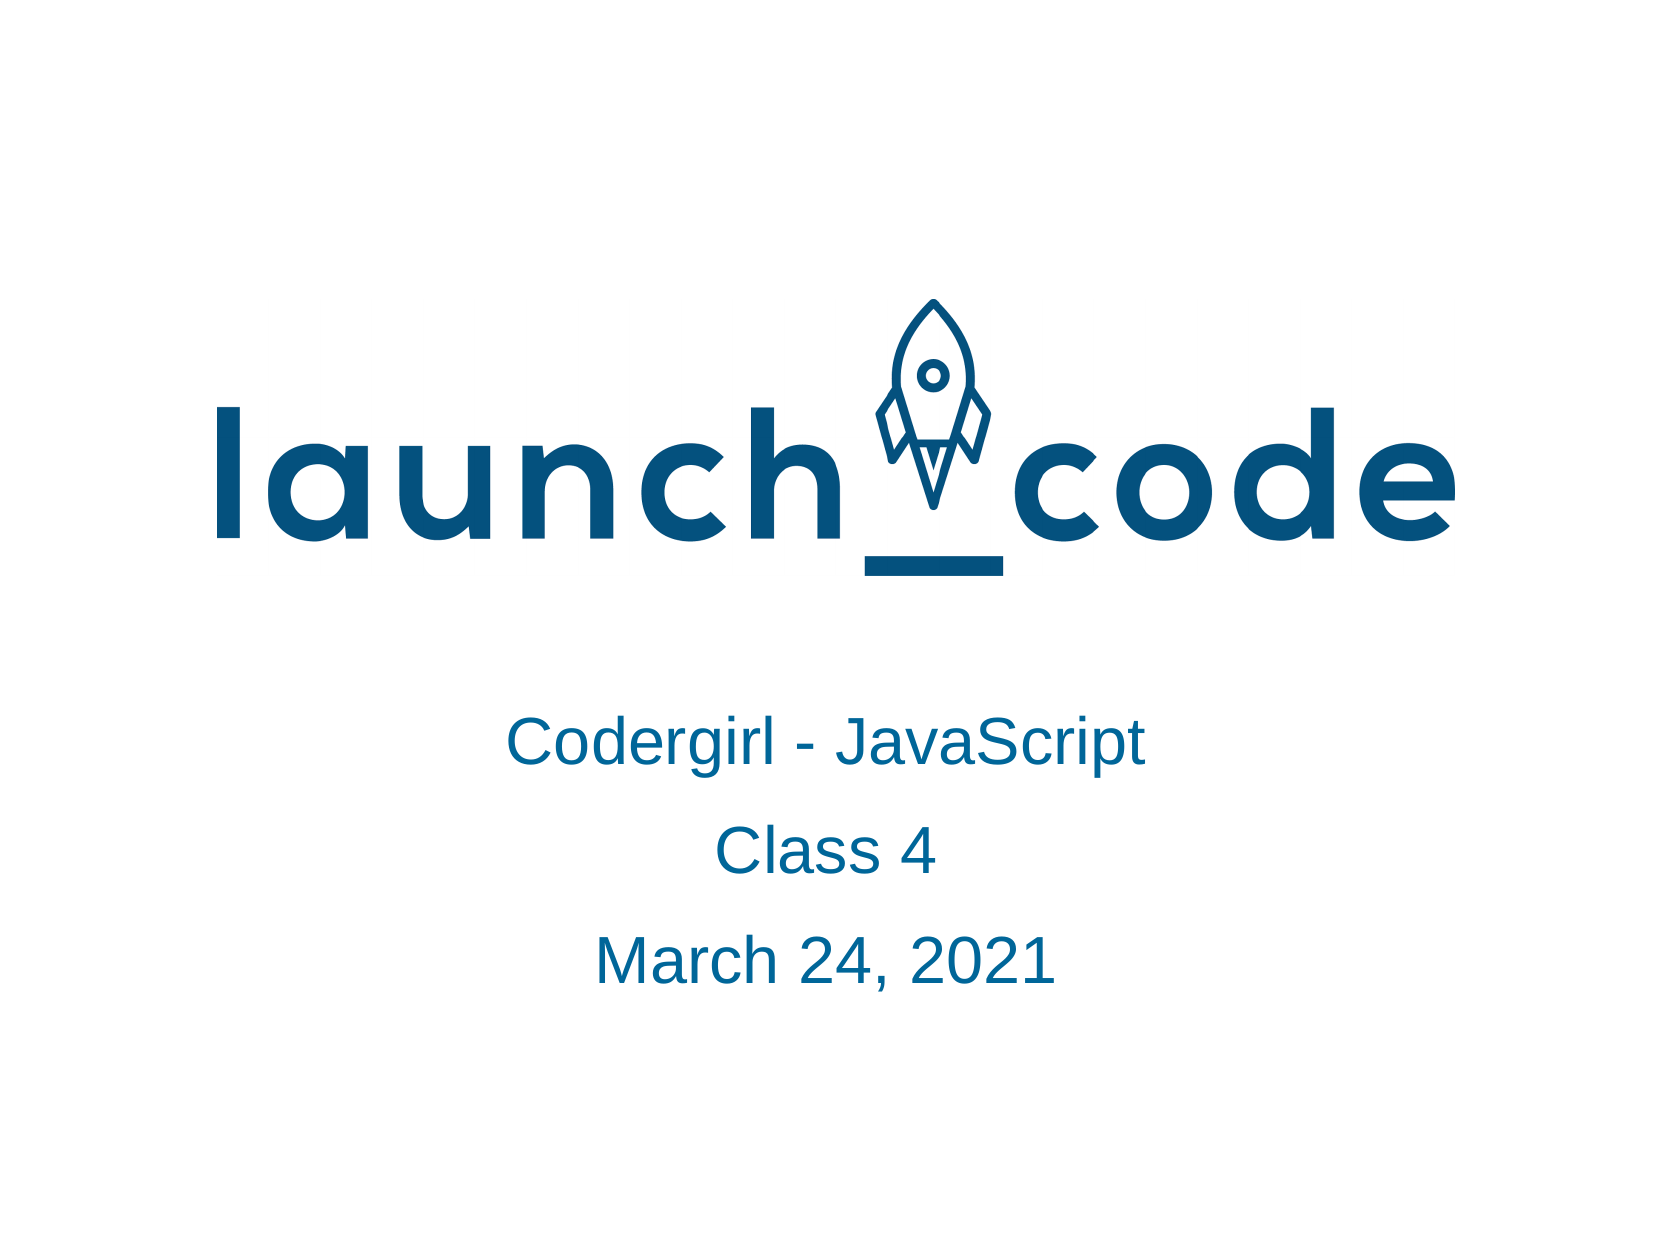

# Codergirl - JavaScript
Class 4
March 24, 2021